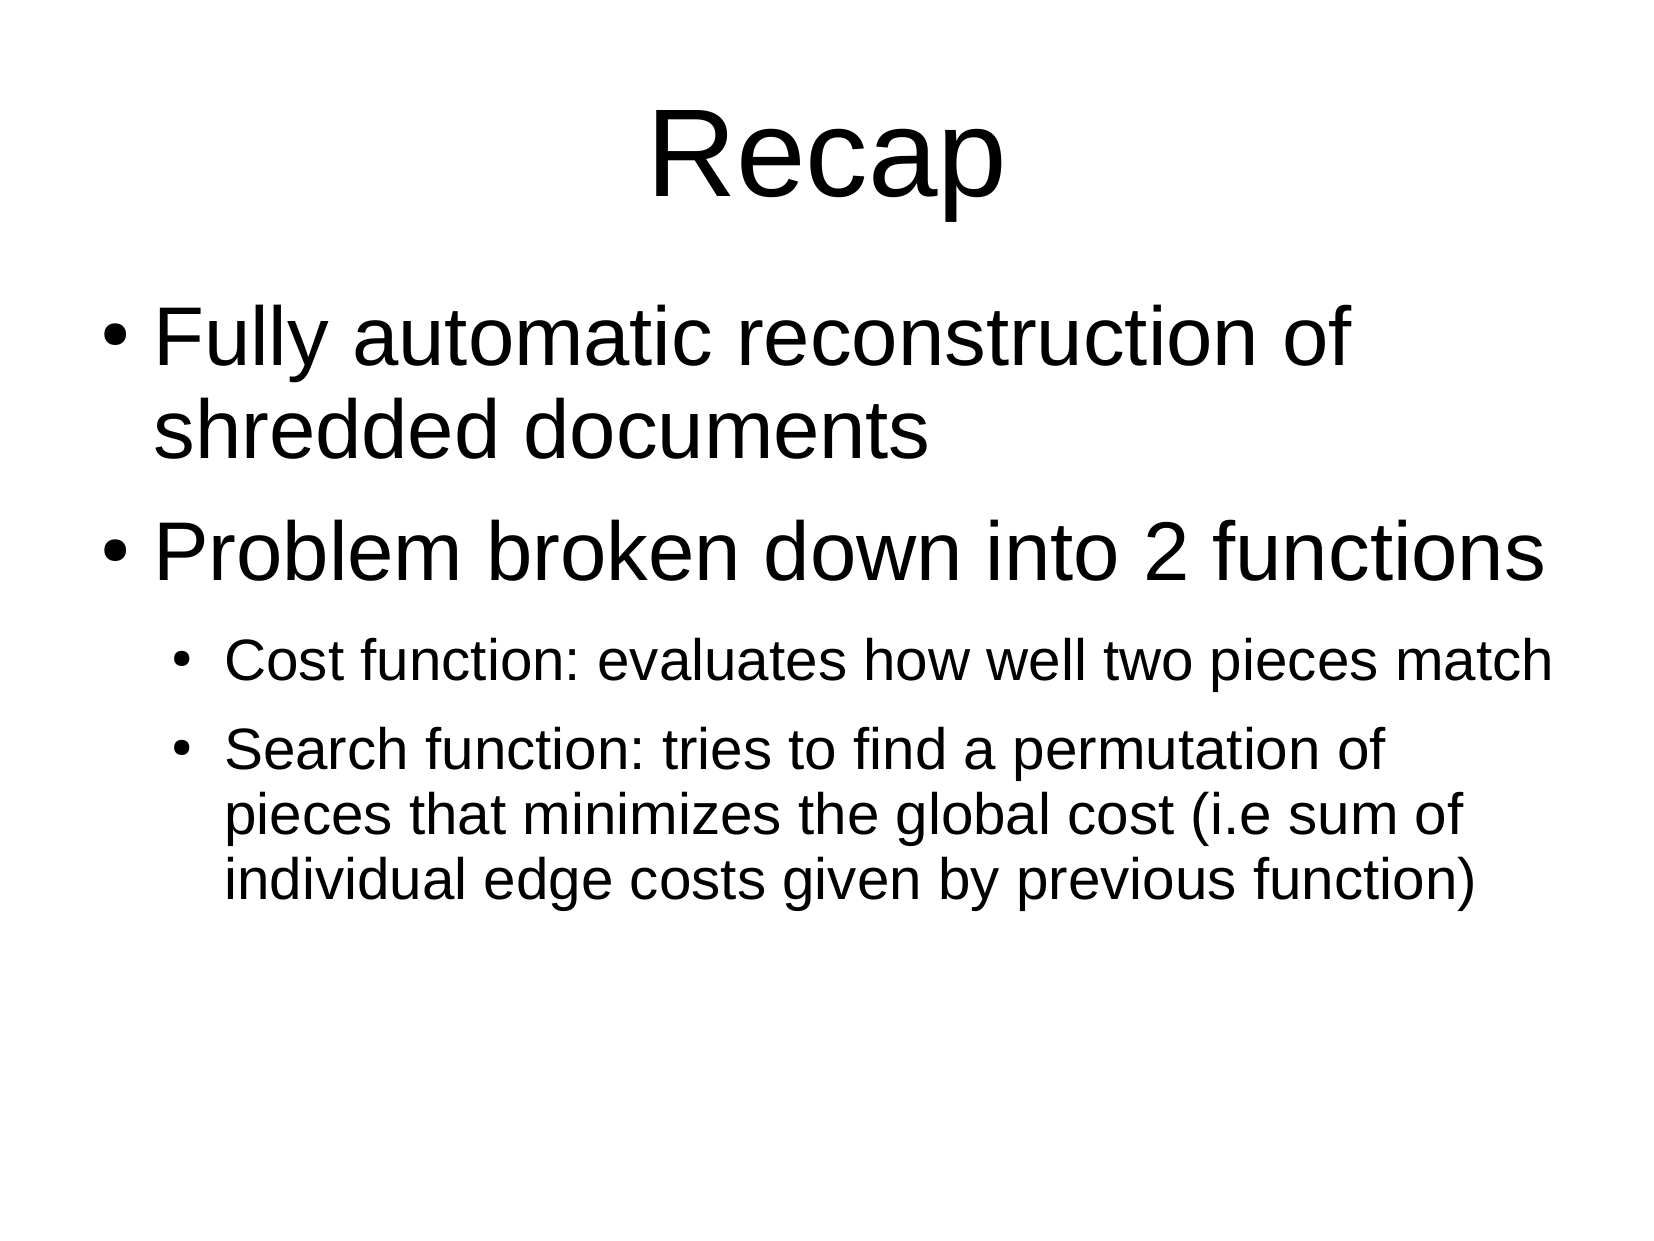

# Recap
Fully automatic reconstruction of shredded documents
Problem broken down into 2 functions
Cost function: evaluates how well two pieces match
Search function: tries to find a permutation of pieces that minimizes the global cost (i.e sum of individual edge costs given by previous function)